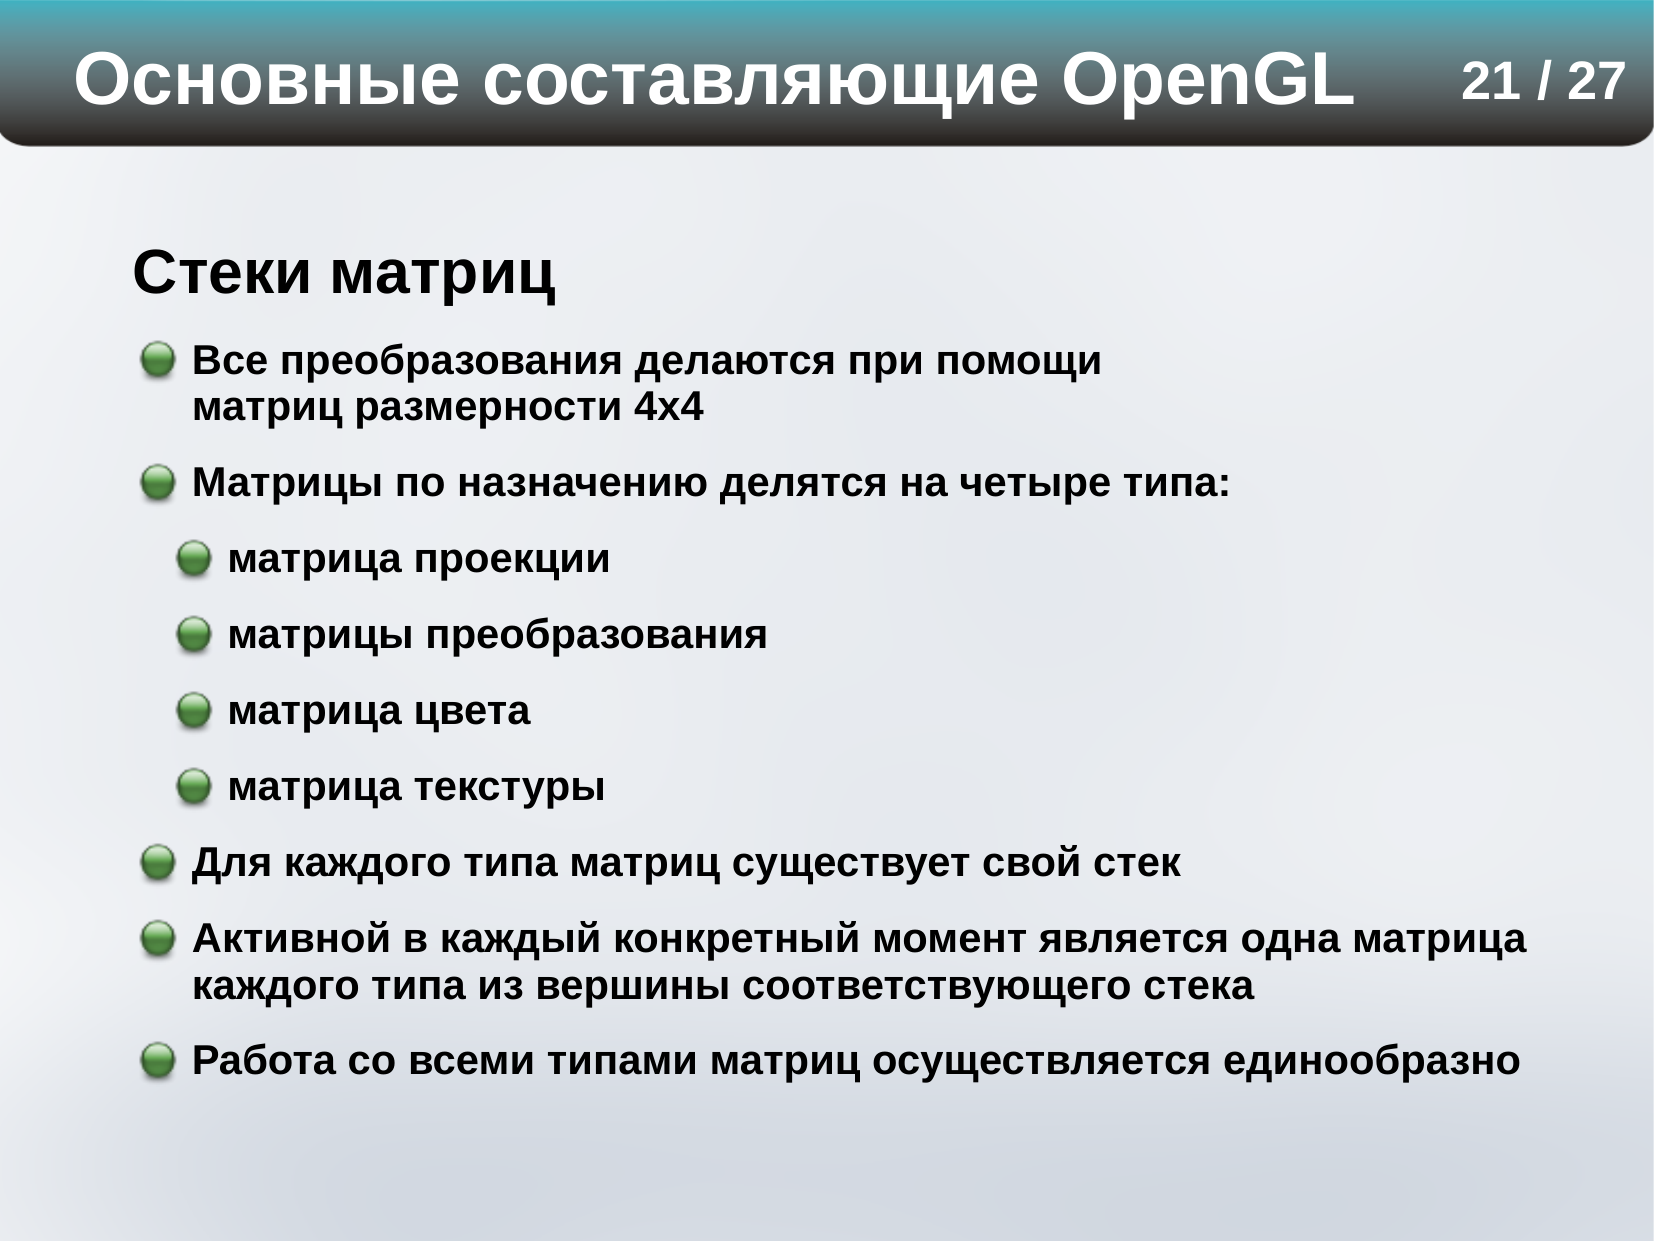

Основные составляющие OpenGL
Стеки матриц
Все преобразования делаются при помощи
матриц размерности 4х4
Матрицы по назначению делятся на четыре типа:
матрица проекции
матрицы преобразования
матрица цвета
матрица текстуры
Для каждого типа матриц существует свой стек
Активной в каждый конкретный момент является одна матрица каждого типа из вершины соответствующего стека
Работа со всеми типами матриц осуществляется единообразно